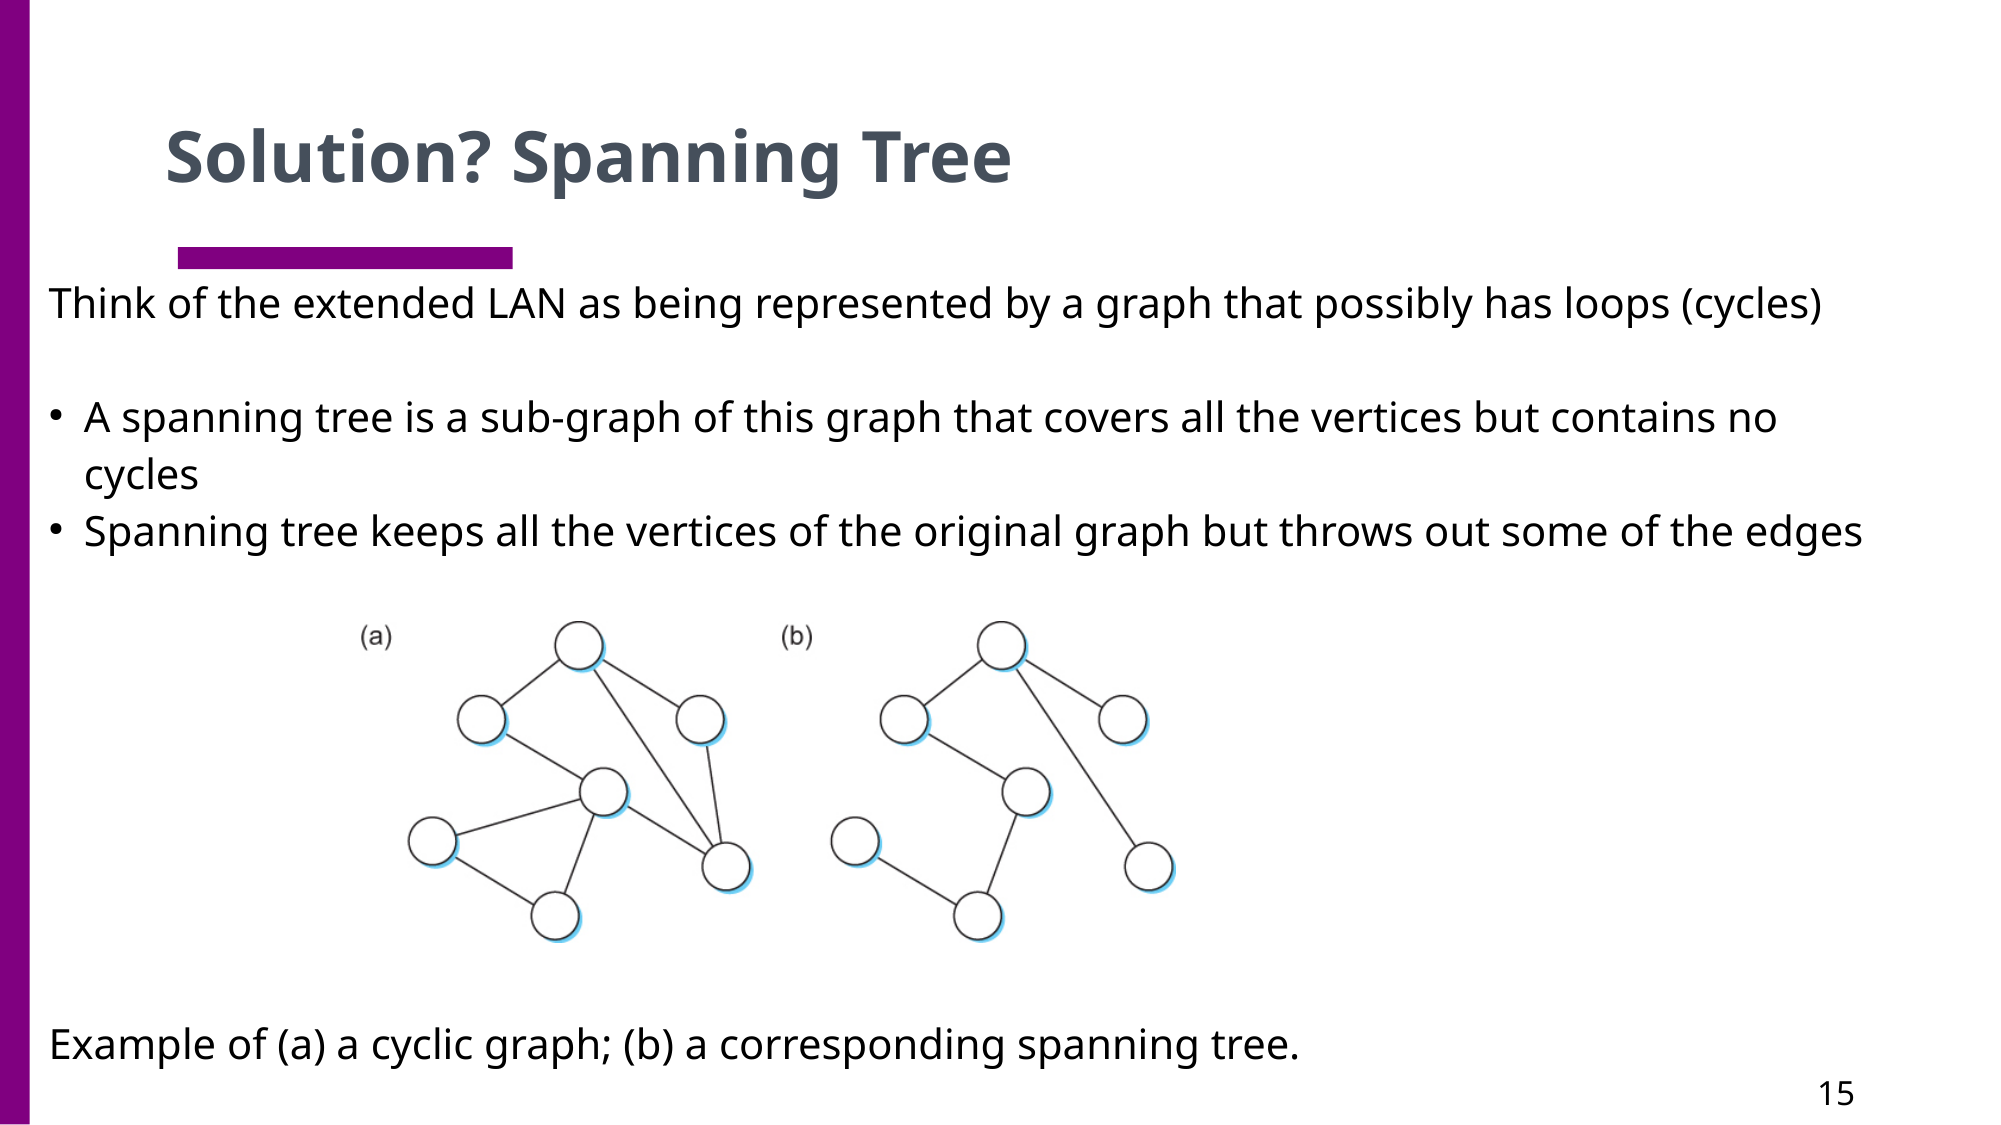

Solution? Spanning Tree
Think of the extended LAN as being represented by a graph that possibly has loops (cycles)
A spanning tree is a sub-graph of this graph that covers all the vertices but contains no cycles
Spanning tree keeps all the vertices of the original graph but throws out some of the edges
Example of (a) a cyclic graph; (b) a corresponding spanning tree.